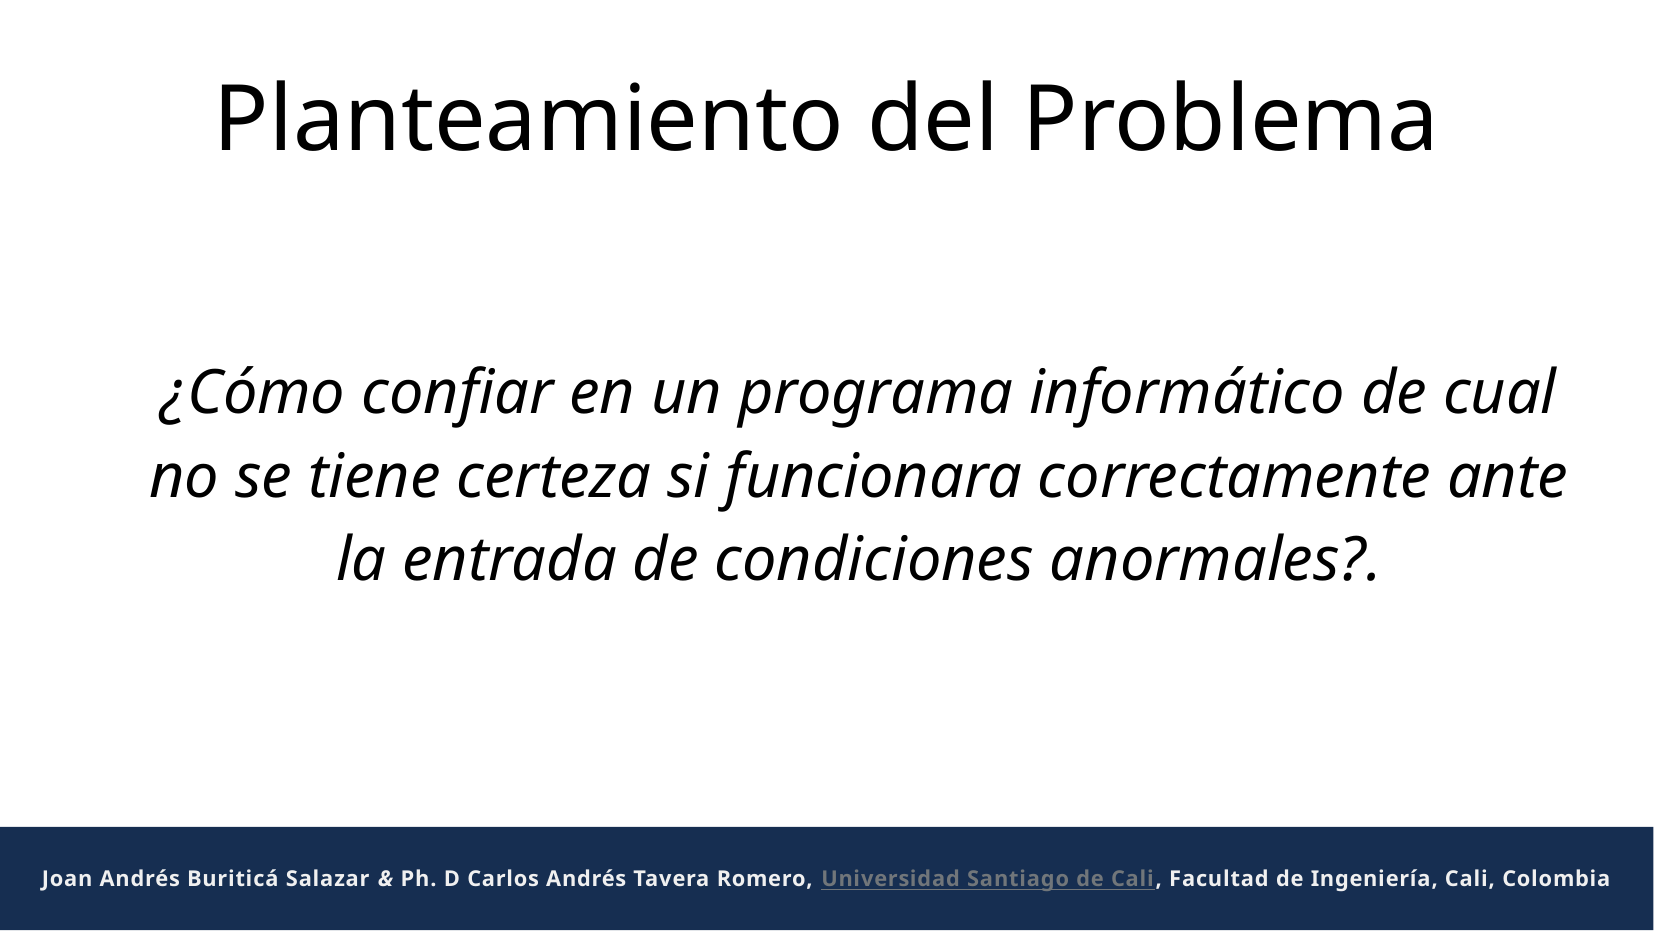

Planteamiento del Problema
# ¿Cómo confiar en un programa informático de cual no se tiene certeza si funcionara correctamente ante la entrada de condiciones anormales?.